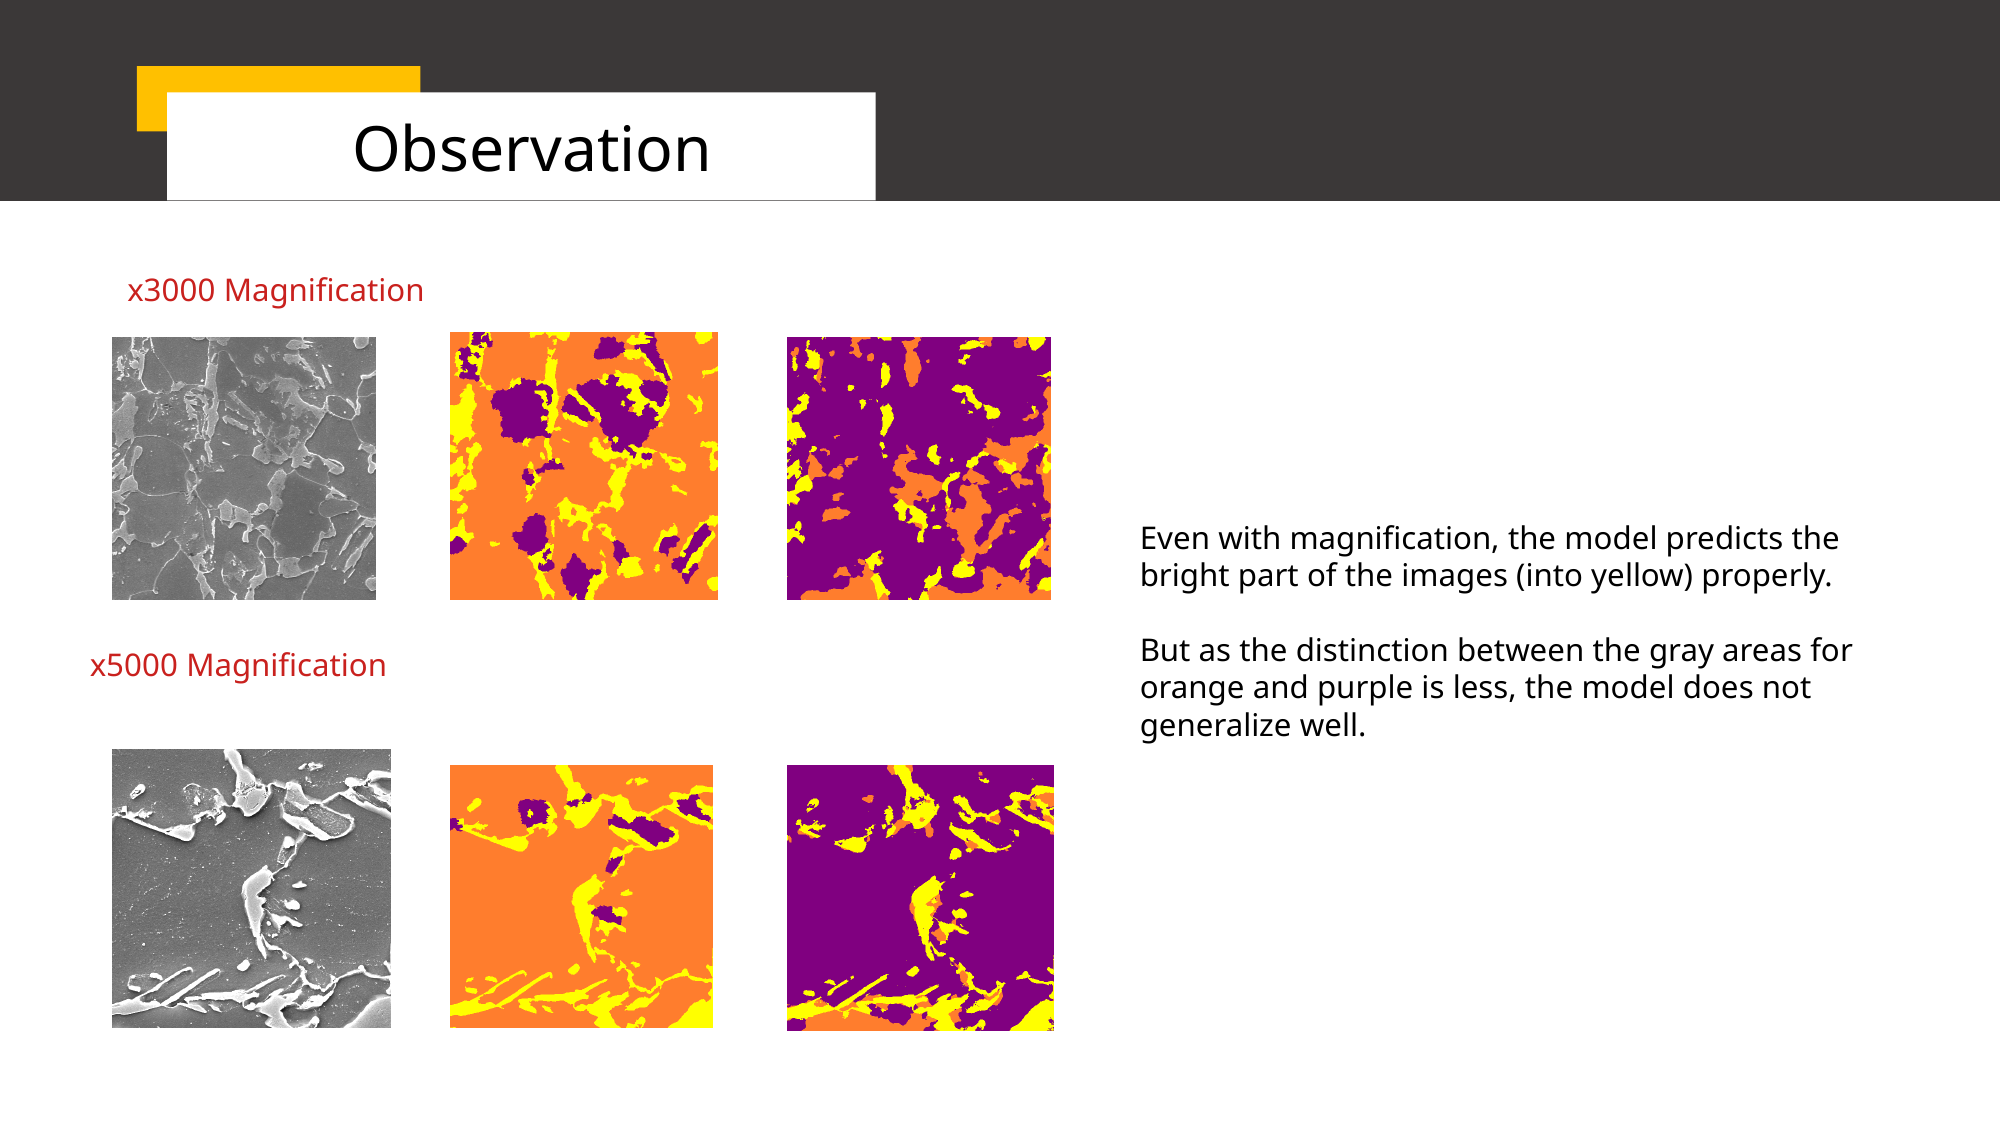

Observation
x3000 Magnification
Even with magnification, the model predicts the bright part of the images (into yellow) properly.
But as the distinction between the gray areas for orange and purple is less, the model does not generalize well.
x5000 Magnification